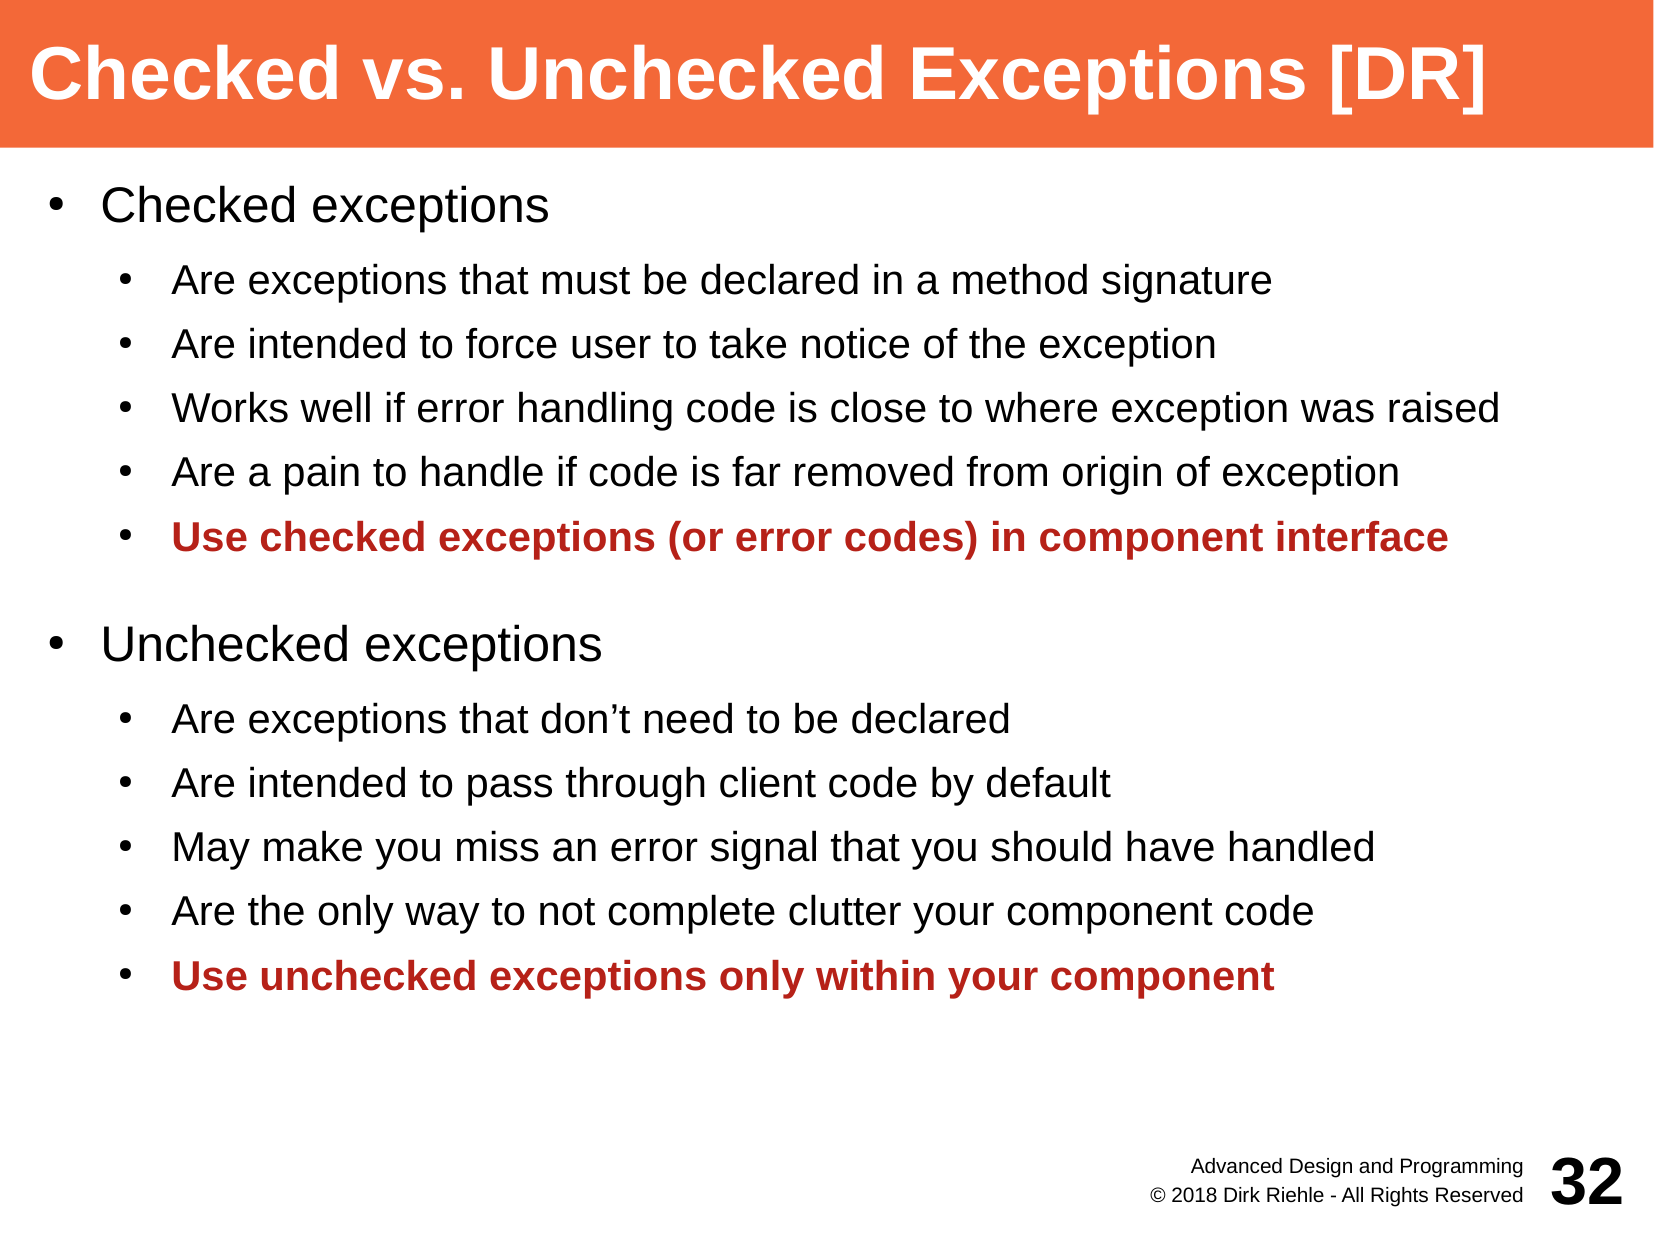

# Checked vs. Unchecked Exceptions [DR]
Checked exceptions
Are exceptions that must be declared in a method signature
Are intended to force user to take notice of the exception
Works well if error handling code is close to where exception was raised
Are a pain to handle if code is far removed from origin of exception
Use checked exceptions (or error codes) in component interface
Unchecked exceptions
Are exceptions that don’t need to be declared
Are intended to pass through client code by default
May make you miss an error signal that you should have handled
Are the only way to not complete clutter your component code
Use unchecked exceptions only within your component
Advanced Design and Programming
32
© 2018 Dirk Riehle - All Rights Reserved